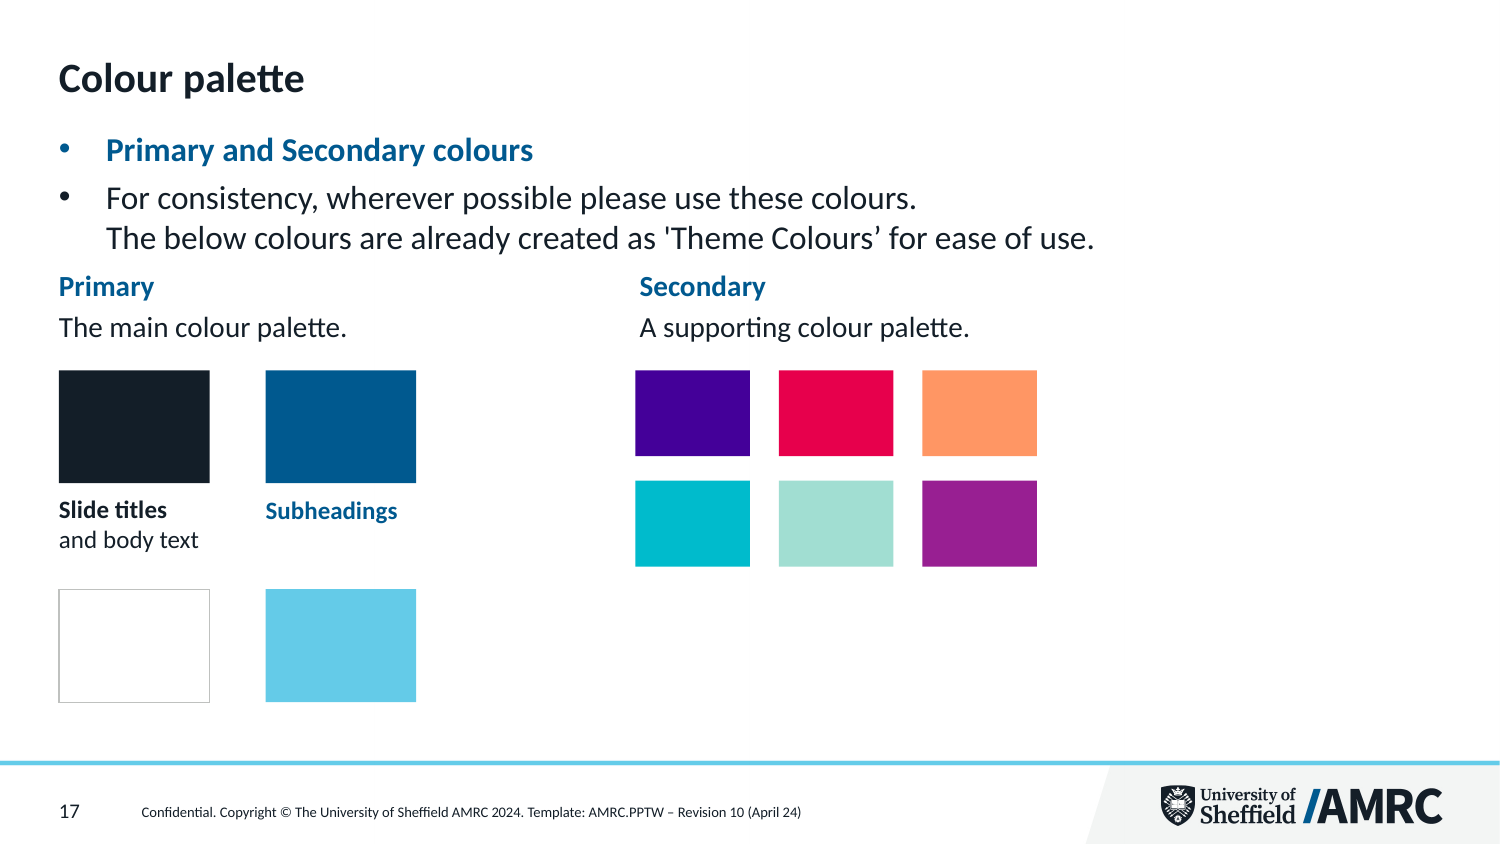

# Colour palette
Primary and Secondary colours
For consistency, wherever possible please use these colours.
The below colours are already created as 'Theme Colours’ for ease of use.
Primary
The main colour palette.
Secondary
A supporting colour palette.
Slide titles
and body text
Subheadings
17